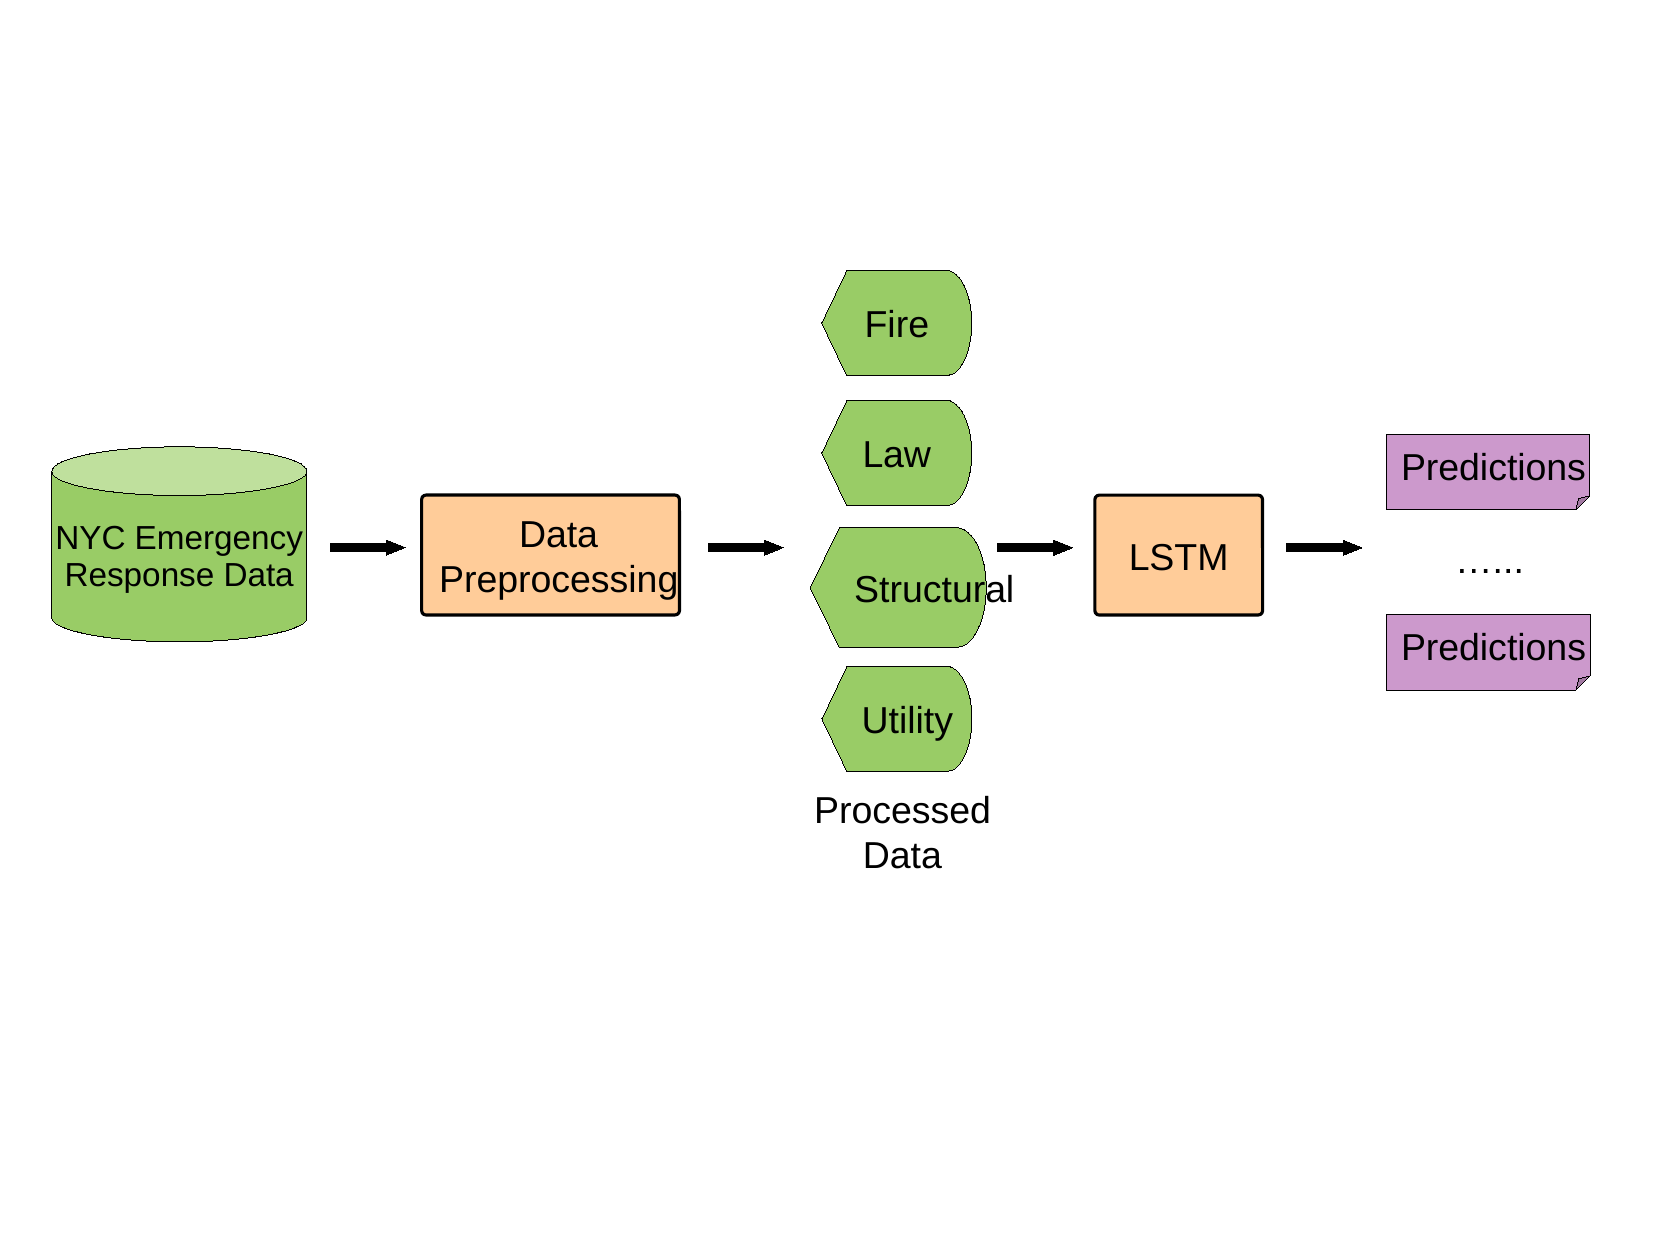

Fire
Law
Predictions
NYC Emergency
Response Data
Data
Preprocessing
LSTM
Structural
…...
Predictions
Utility
Processed
Data